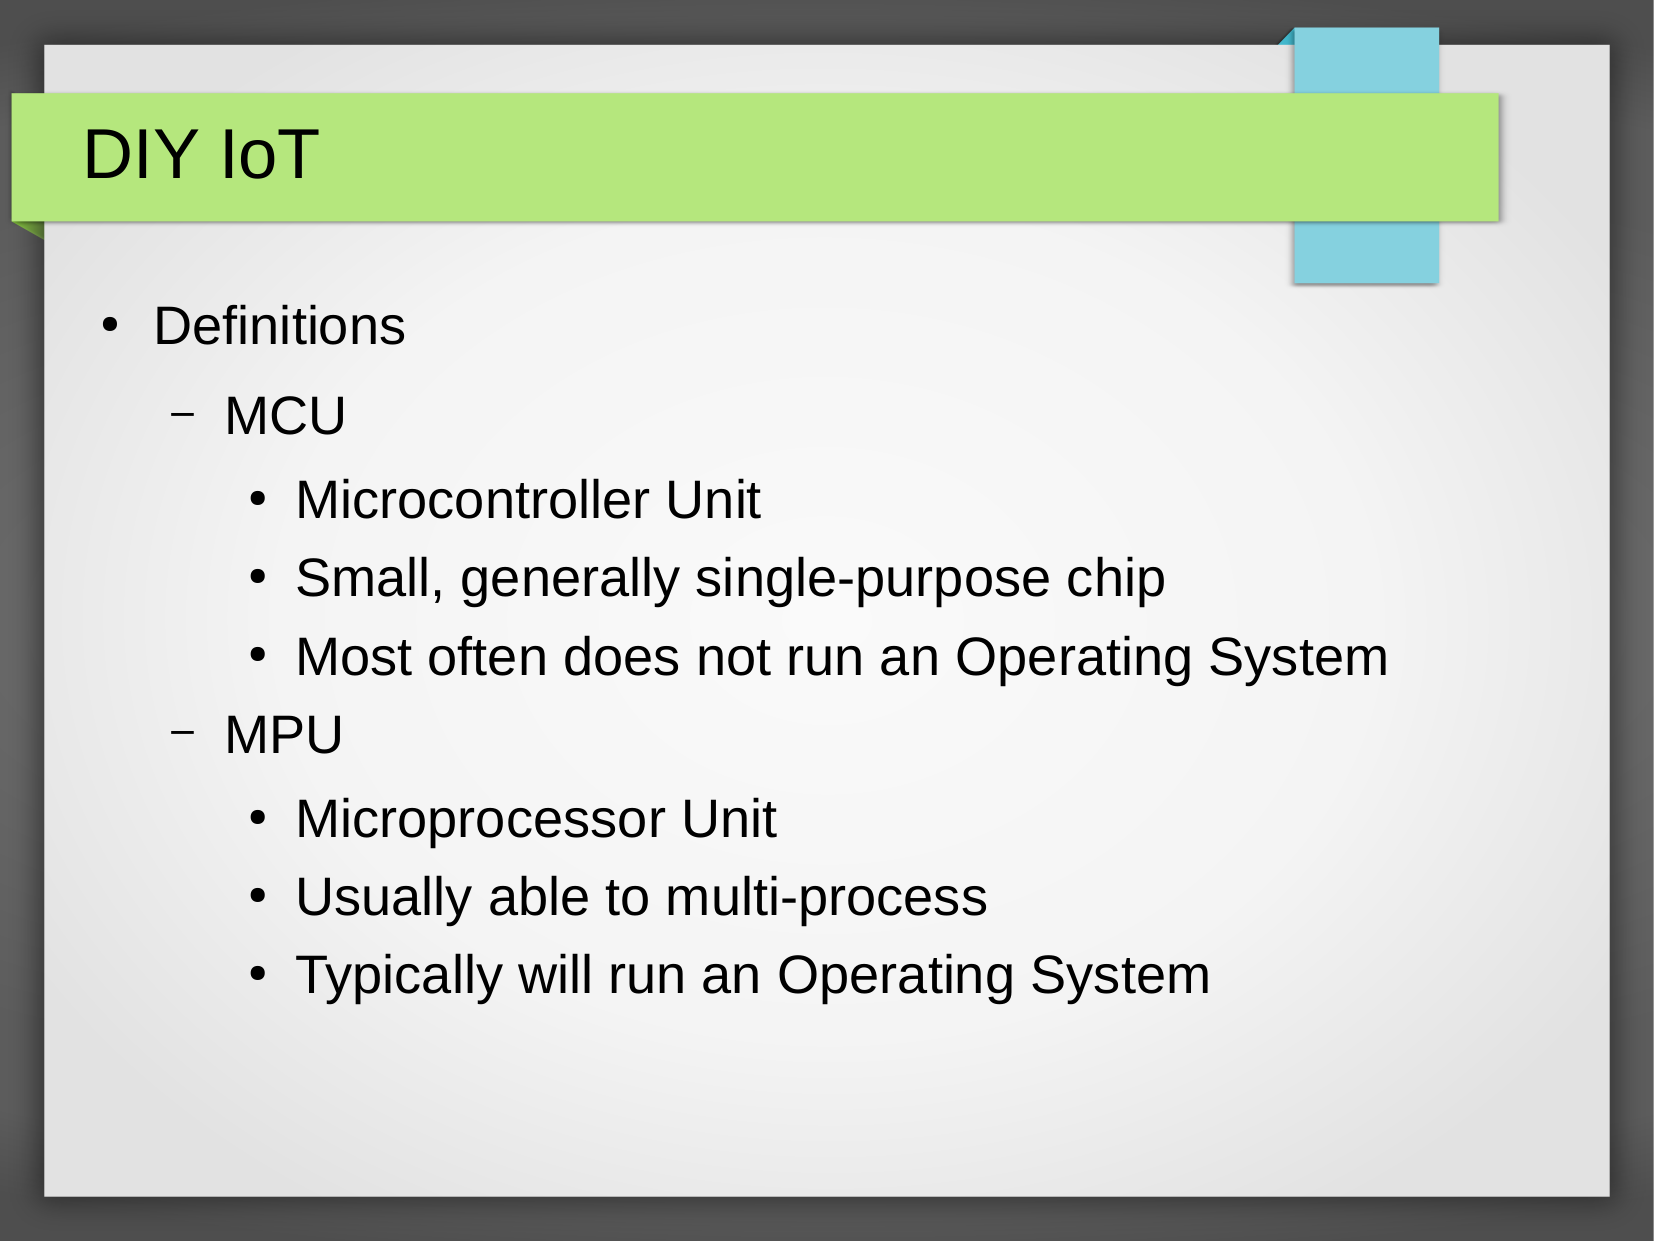

# DIY IoT
Definitions
MCU
Microcontroller Unit
Small, generally single-purpose chip
Most often does not run an Operating System
MPU
Microprocessor Unit
Usually able to multi-process
Typically will run an Operating System